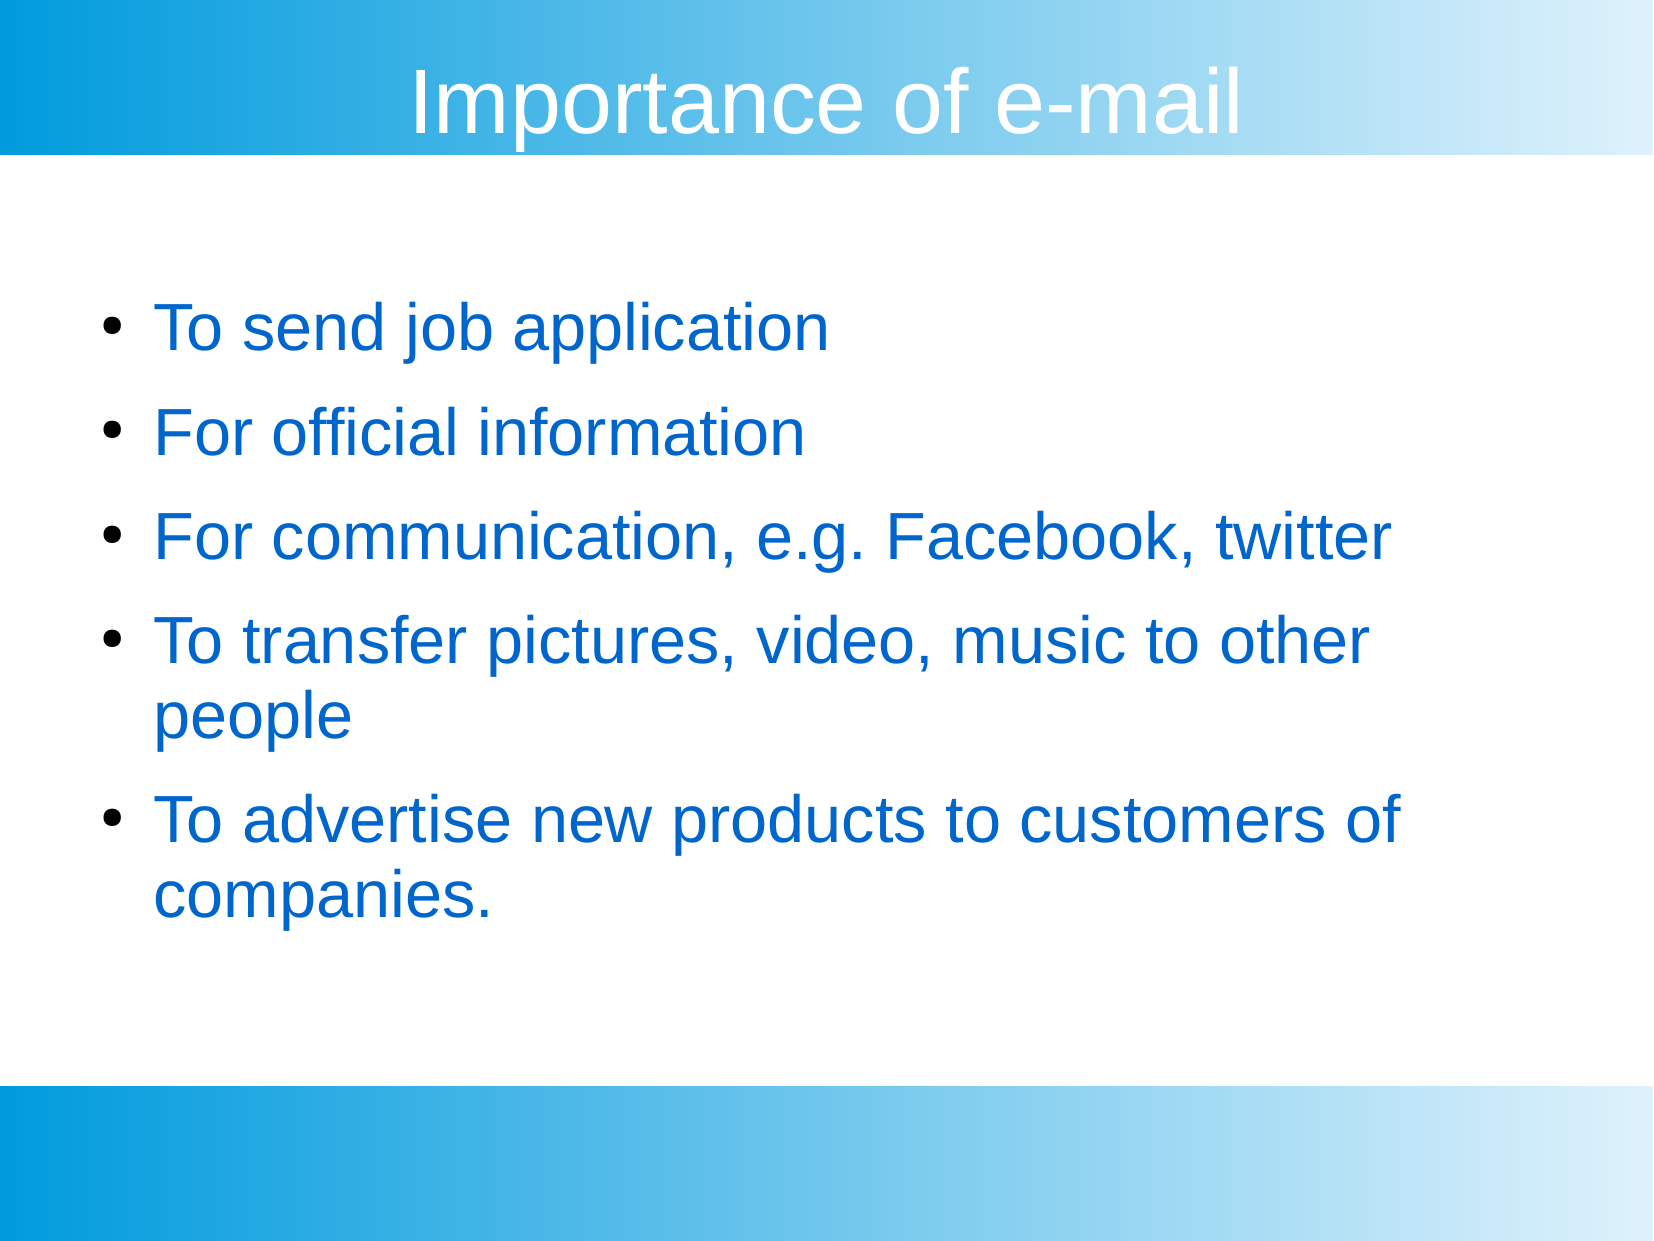

# Importance of e-mail
To send job application
For official information
For communication, e.g. Facebook, twitter
To transfer pictures, video, music to other people
To advertise new products to customers of companies.